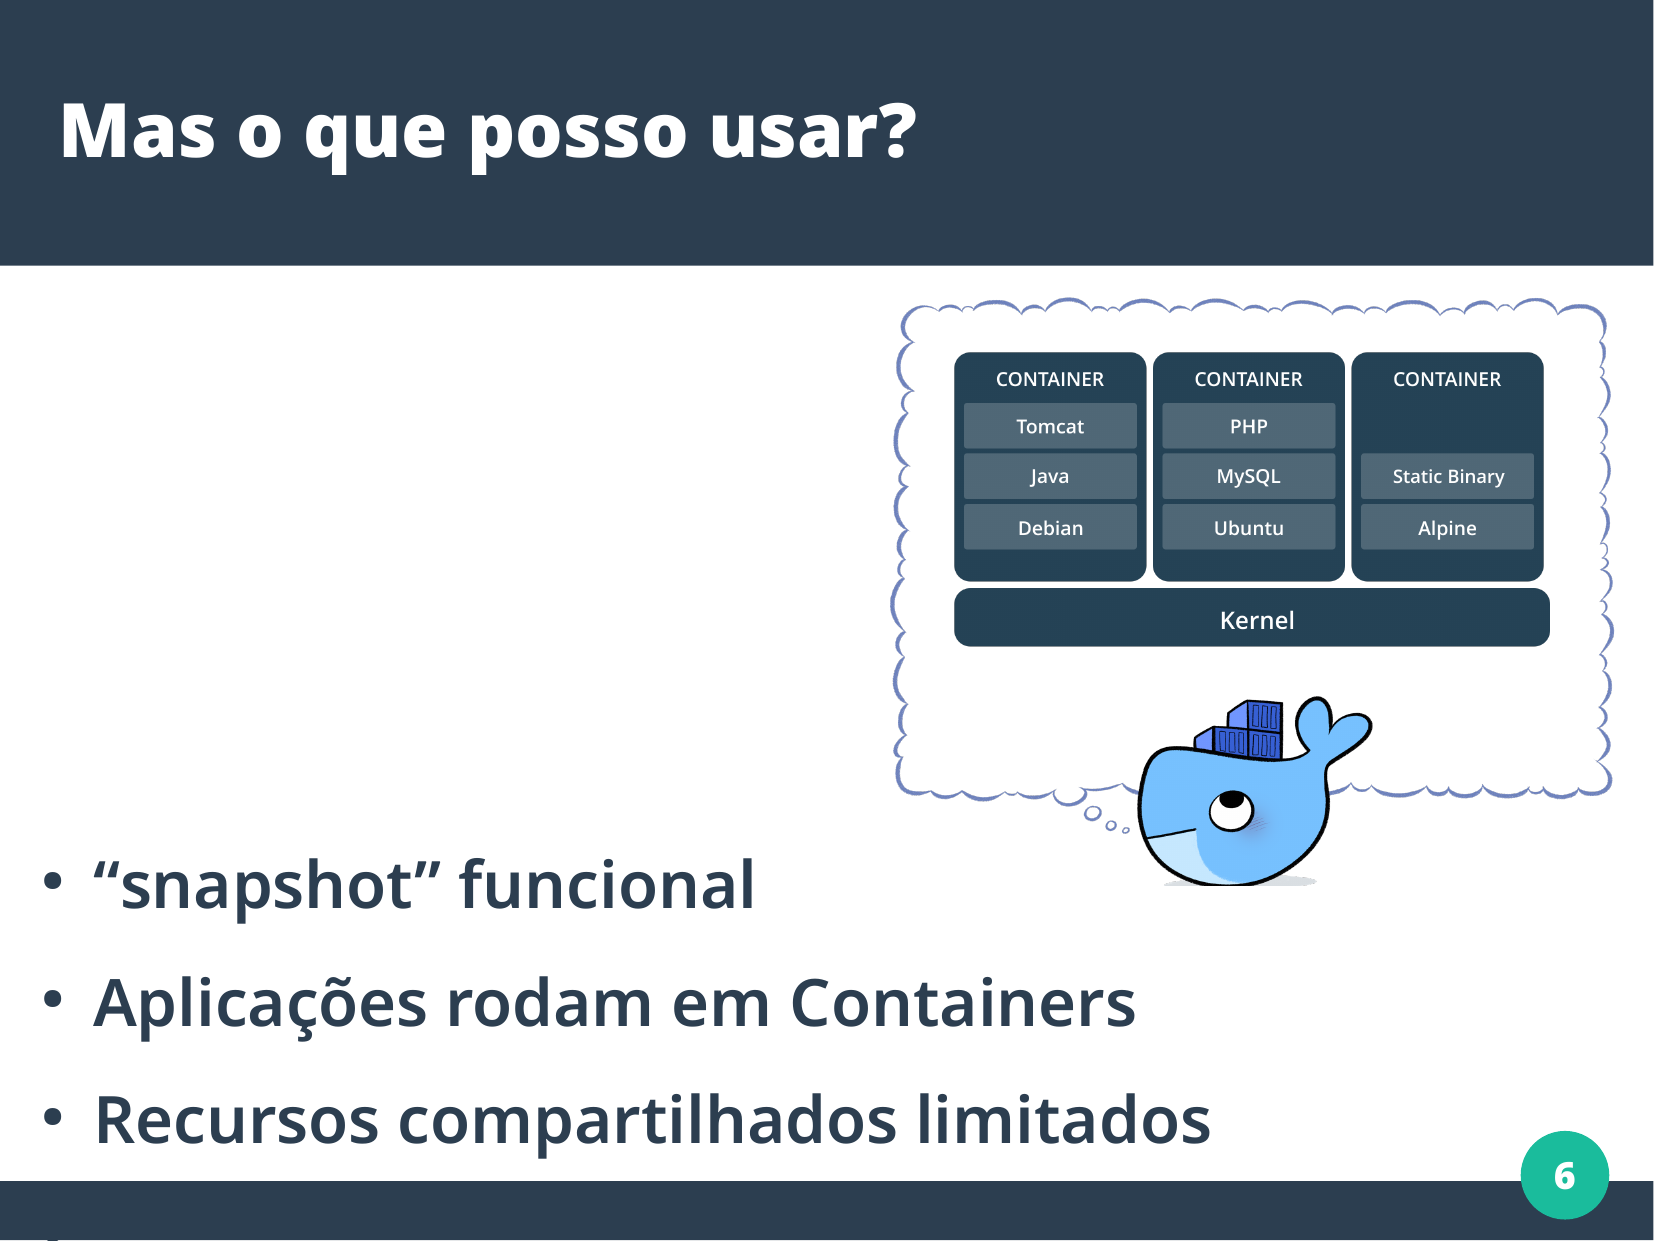

# Mas o que posso usar?
“snapshot” funcional
Aplicações rodam em Containers
Recursos compartilhados limitados
6